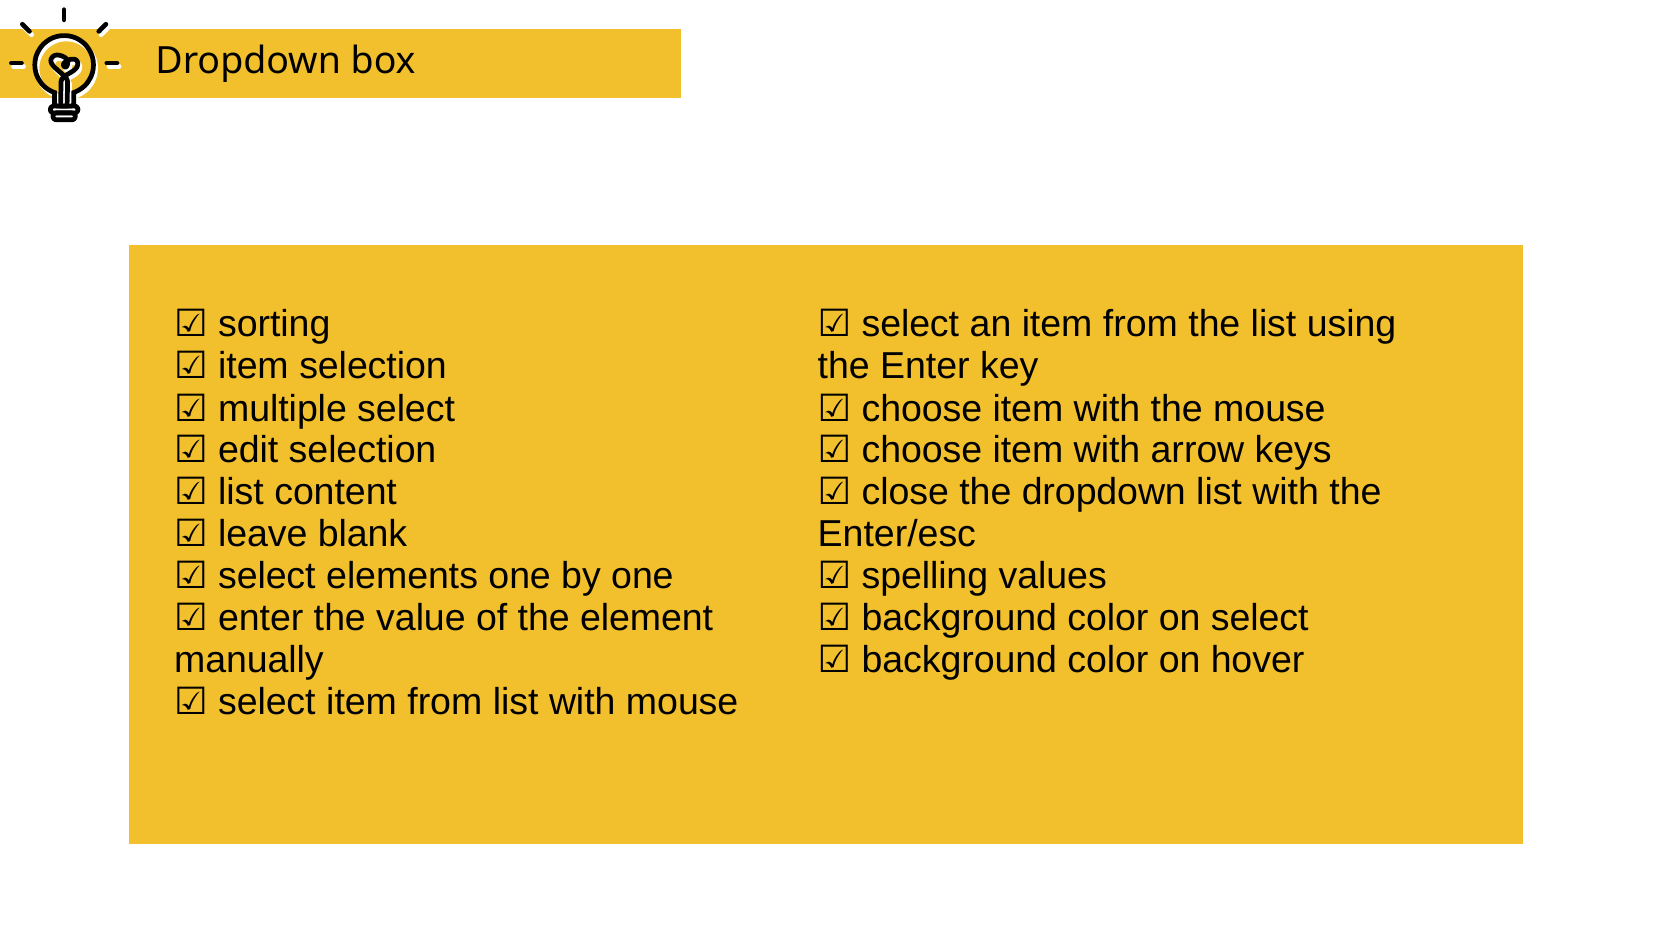

# Dropdown box
| ☑ sorting ☑ item selection ☑ multiple select ☑ edit selection ☑ list content ☑ leave blank ☑ select elements one by one ☑ enter the value of the element manually ☑ select item from list with mouse | ☑ select an item from the list using the Enter key ☑ choose item with the mouse ☑ choose item with arrow keys ☑ close the dropdown list with the Enter/esc ☑ spelling values ☑ background color on select ☑ background color on hover |
| --- | --- |